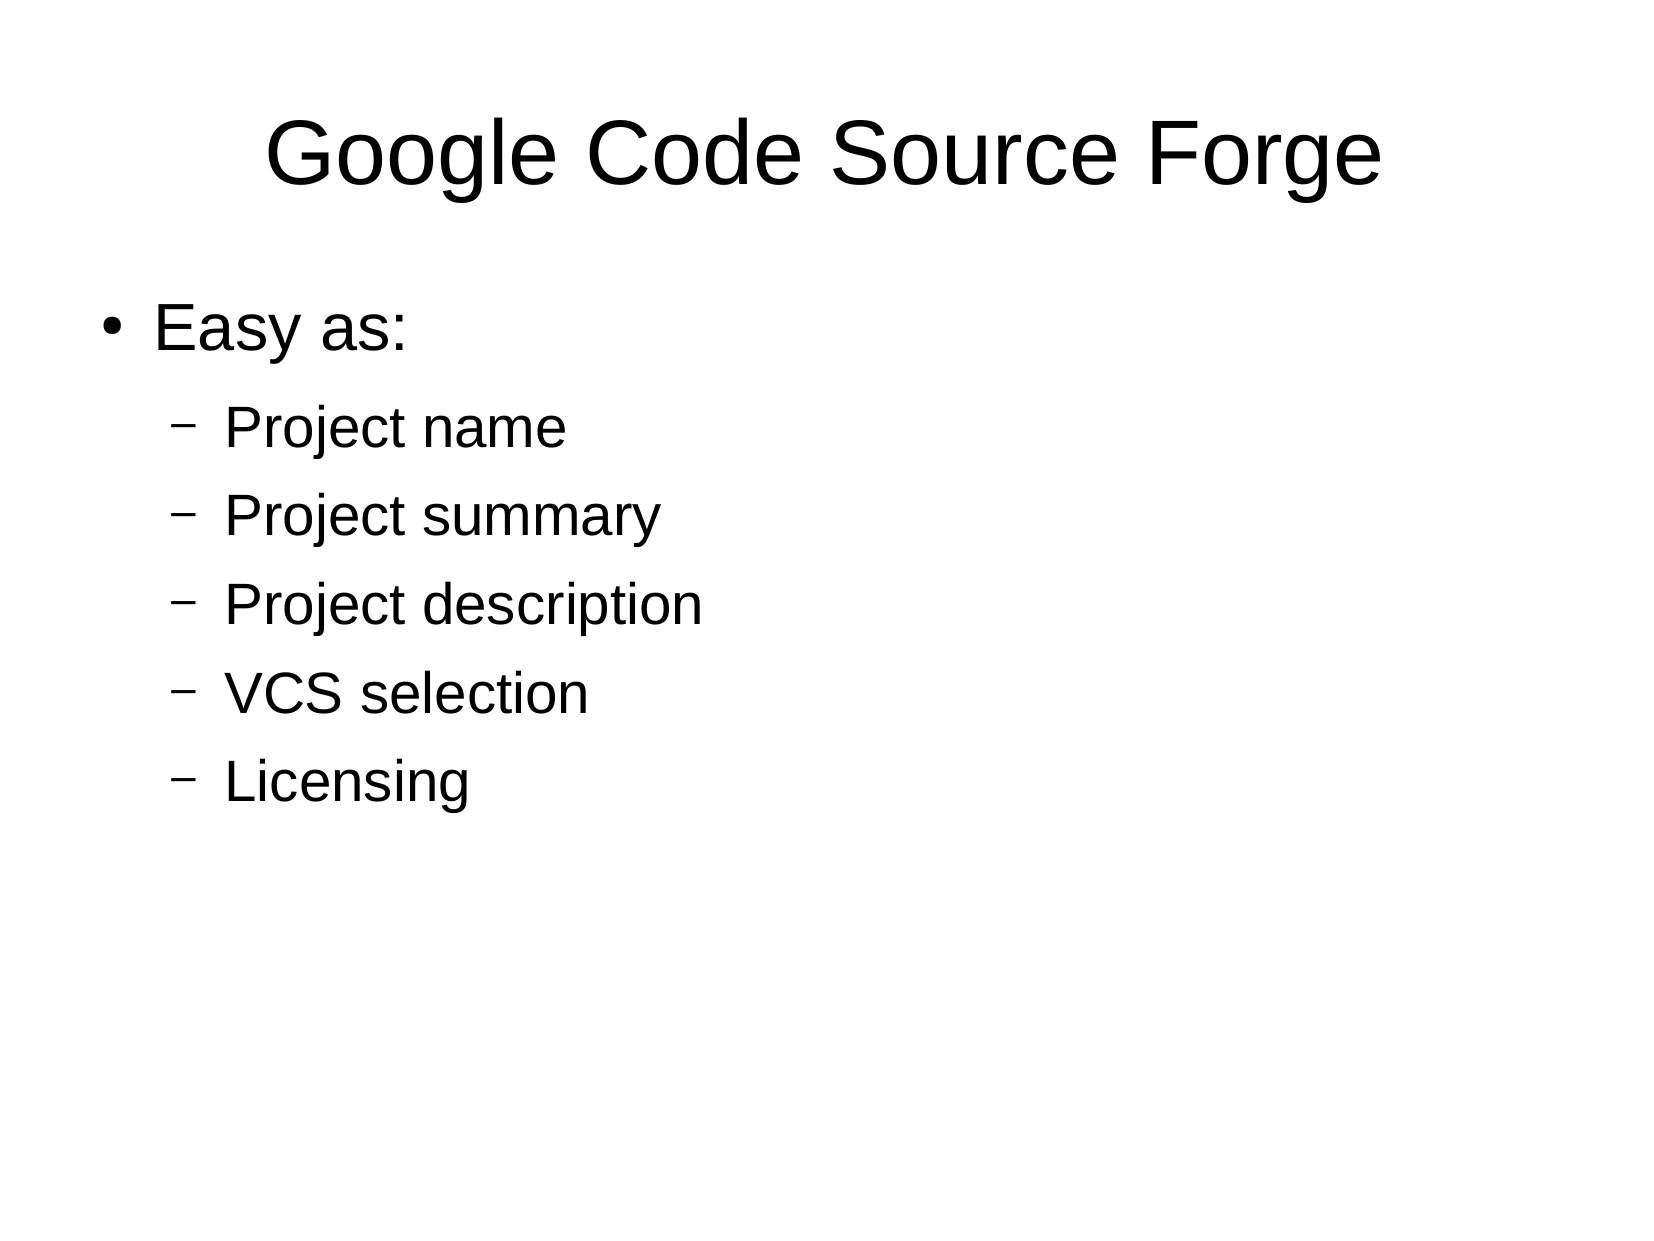

# Google Code Source Forge
Easy as:
Project name
Project summary
Project description
VCS selection
Licensing